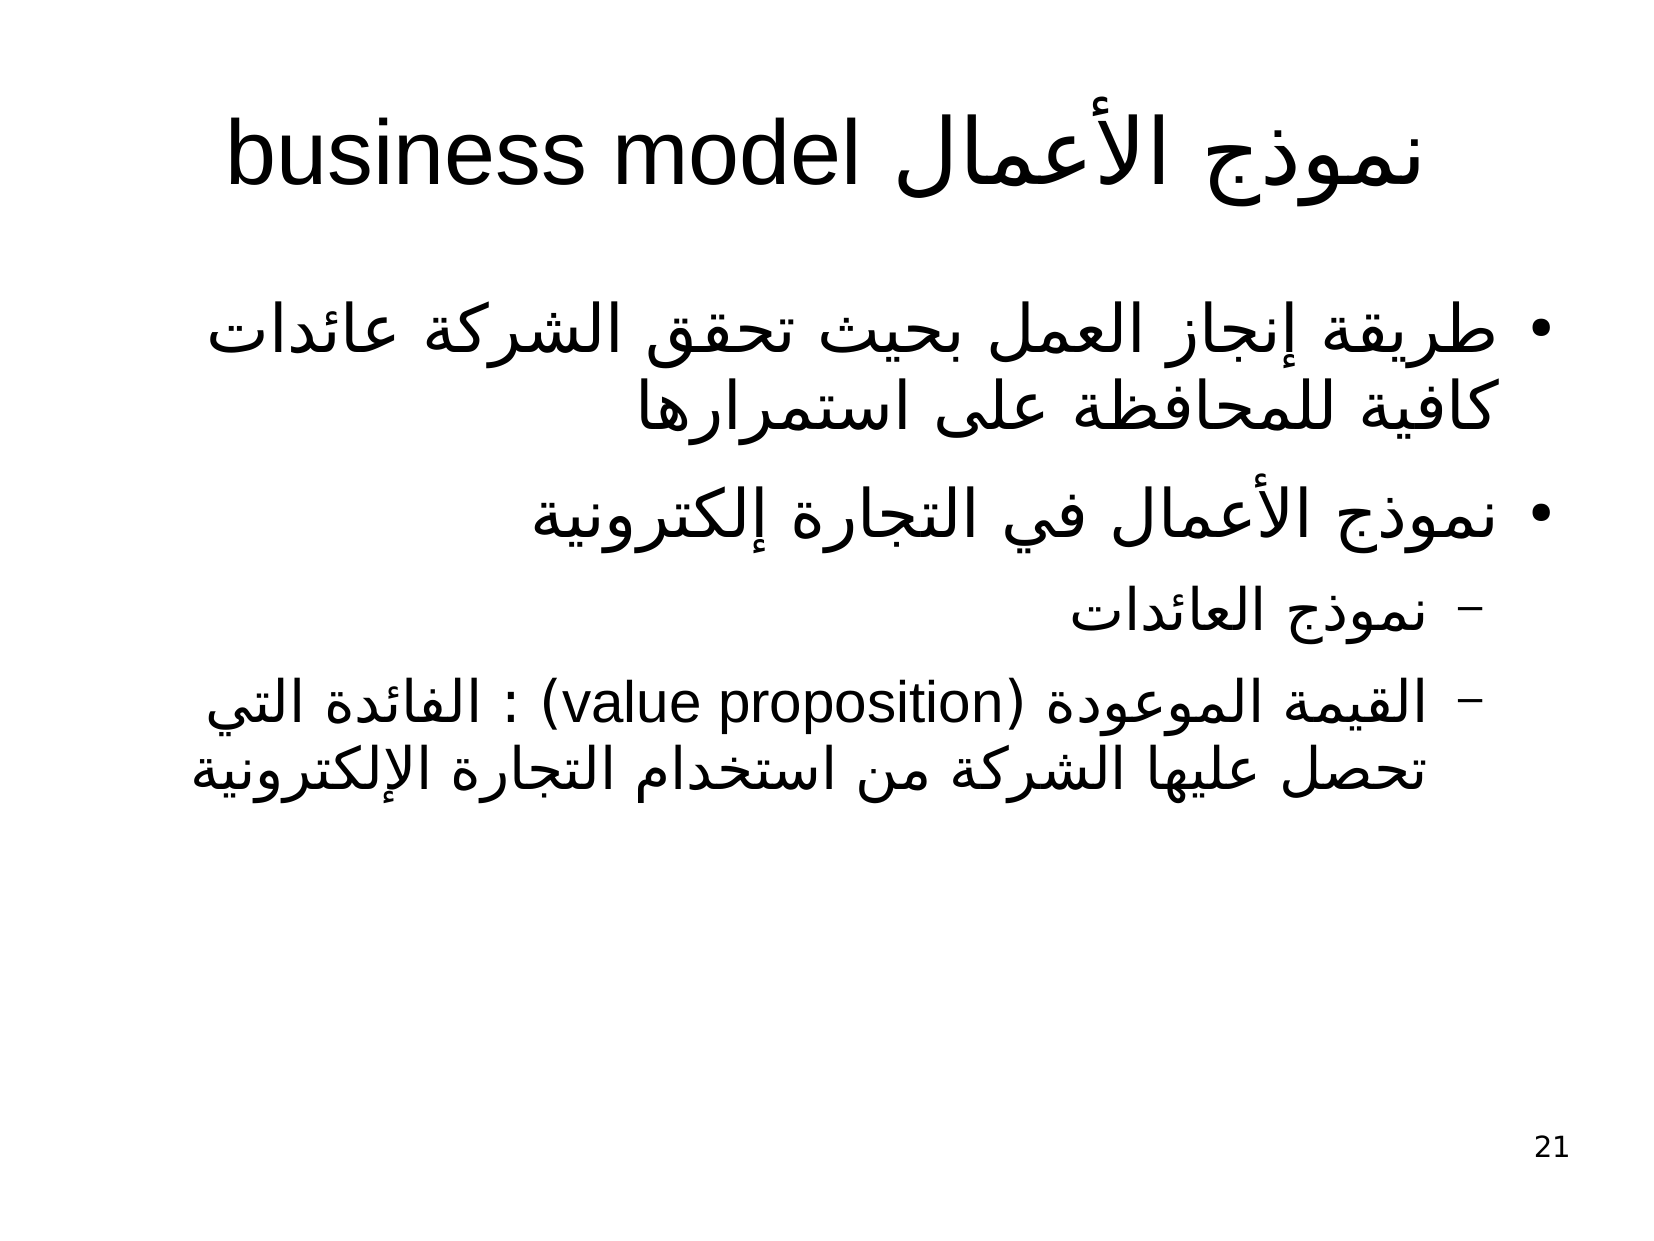

# نموذج الأعمال business model
طريقة إنجاز العمل بحيث تحقق الشركة عائدات كافية للمحافظة على استمرارها
نموذج الأعمال في التجارة إلكترونية
نموذج العائدات
القيمة الموعودة (value proposition) : الفائدة التي تحصل عليها الشركة من استخدام التجارة الإلكترونية
21